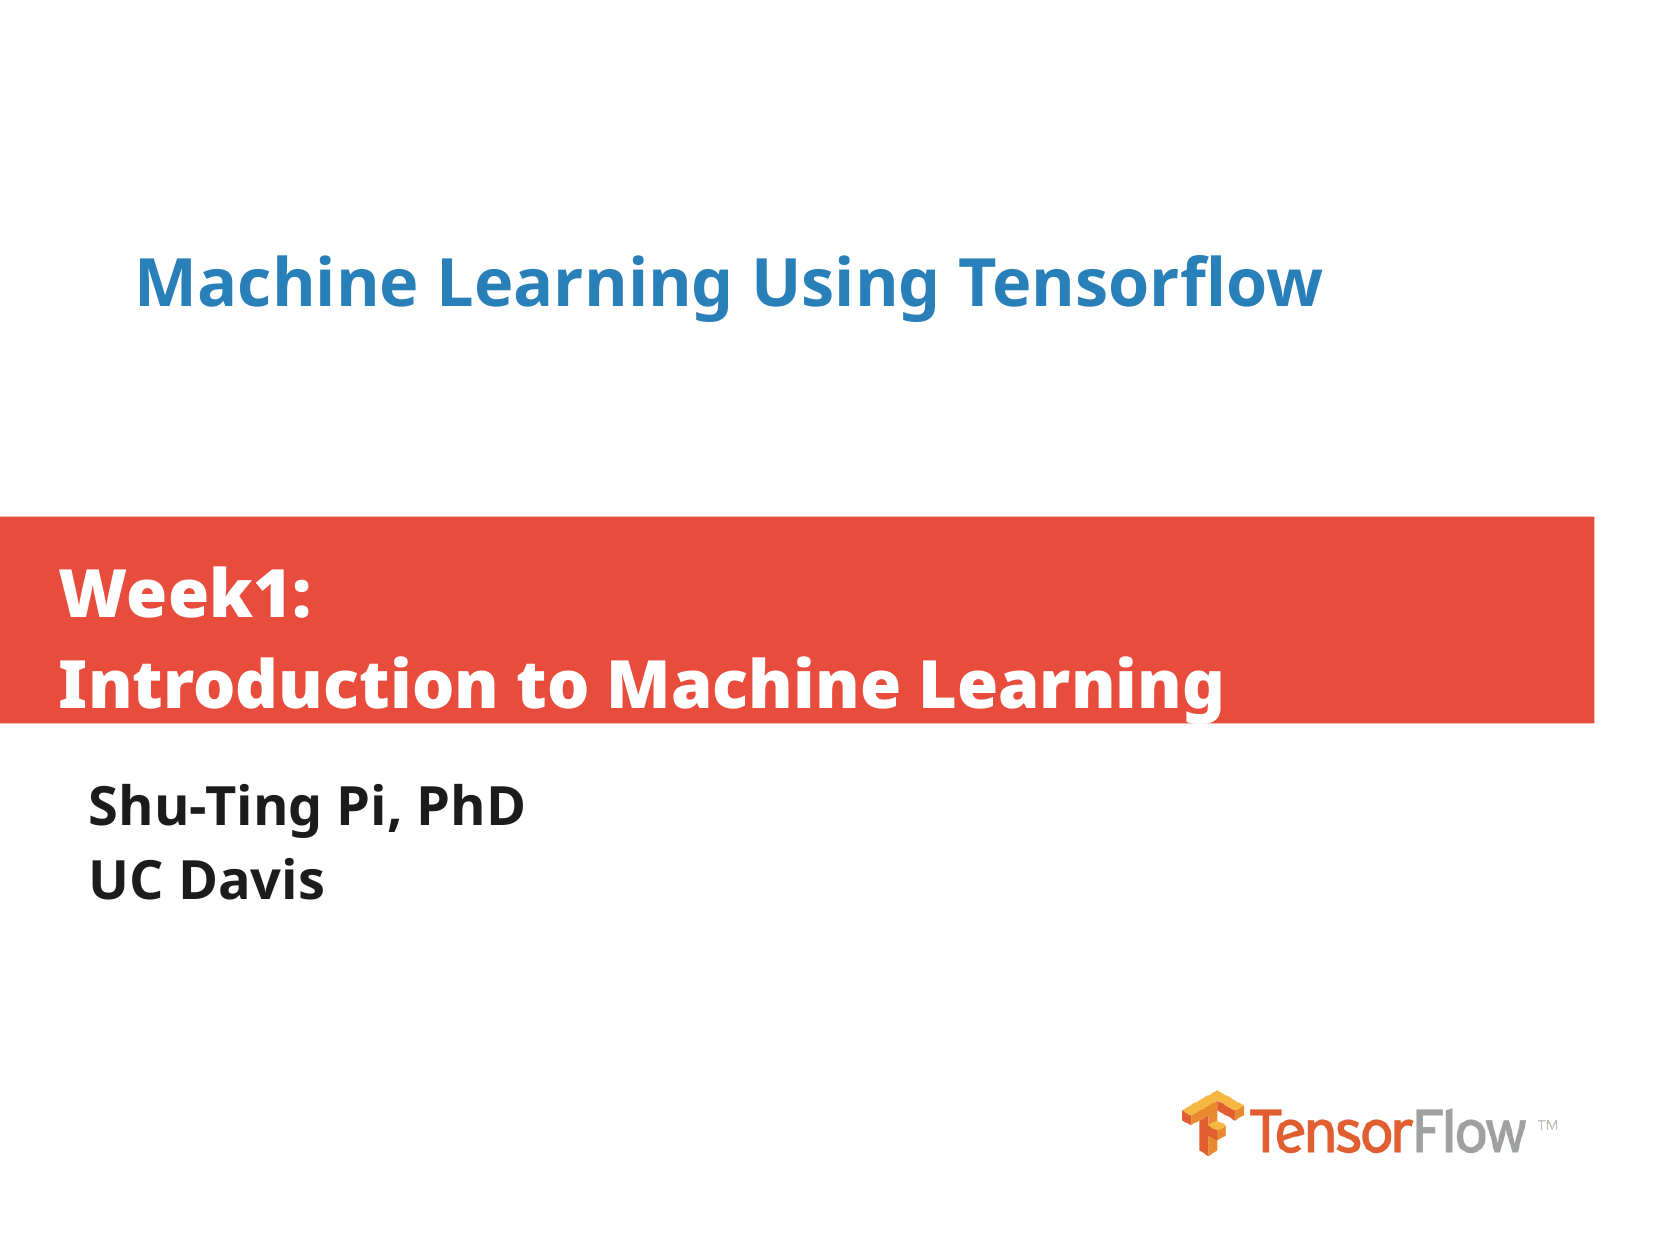

Machine Learning Using Tensorflow
# Week1: Introduction to Machine Learning
Shu-Ting Pi, PhD
UC Davis